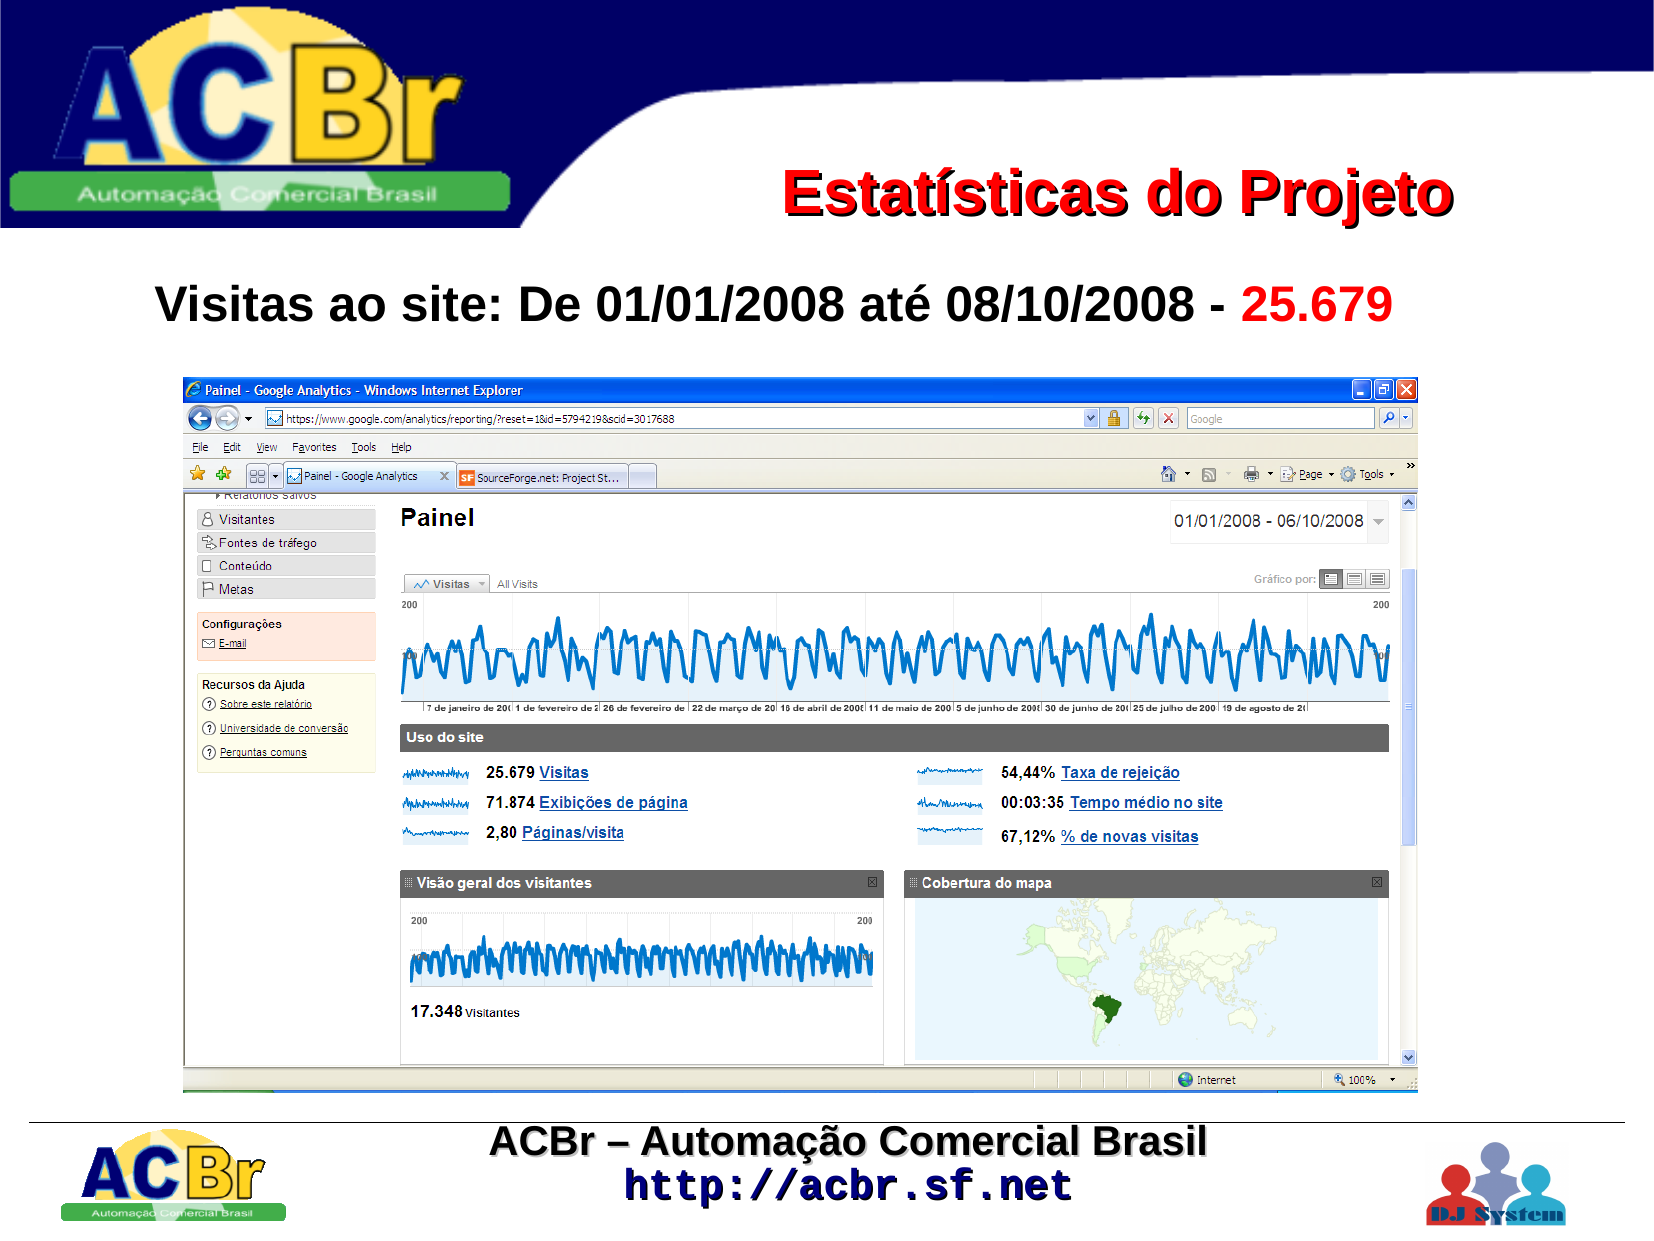

# Estatísticas do Projeto
Visitas ao site: De 01/01/2008 até 08/10/2008 - 25.679